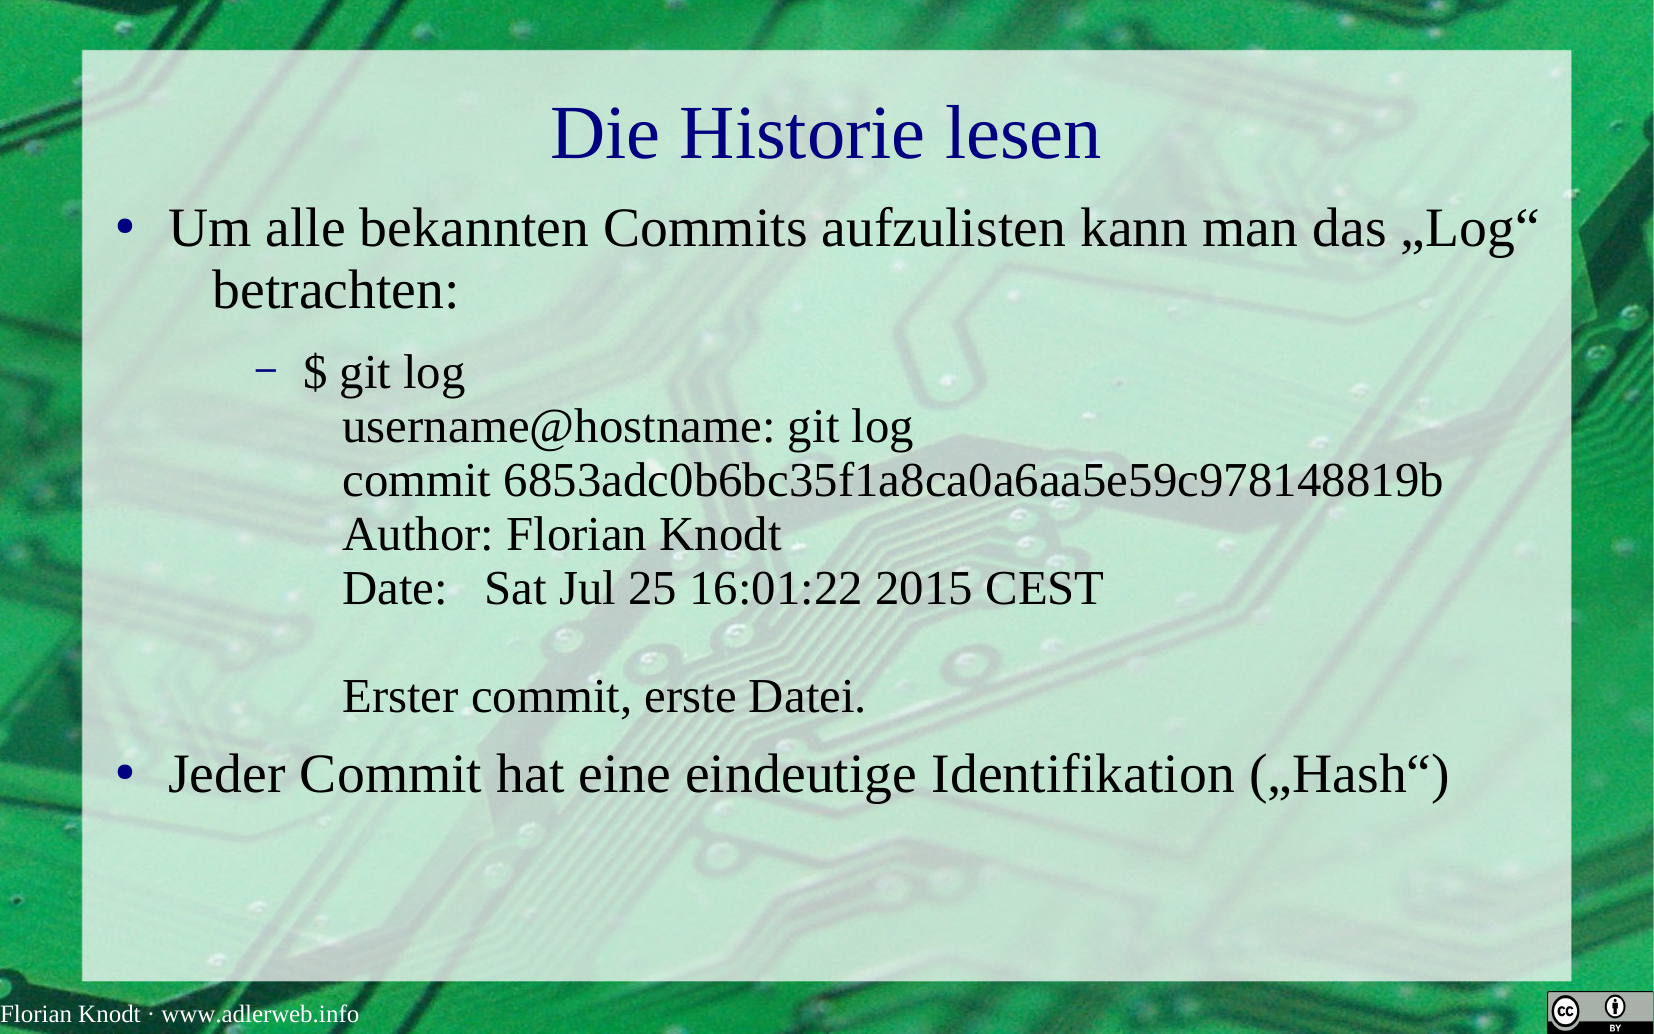

# Die Historie lesen
Um alle bekannten Commits aufzulisten kann man das „Log“ betrachten:
$ git log
username@hostname: git log
commit 6853adc0b6bc35f1a8ca0a6aa5e59c978148819b
Author: Florian Knodt
Date: Sat Jul 25 16:01:22 2015 CEST
Erster commit, erste Datei.
Jeder Commit hat eine eindeutige Identifikation („Hash“)